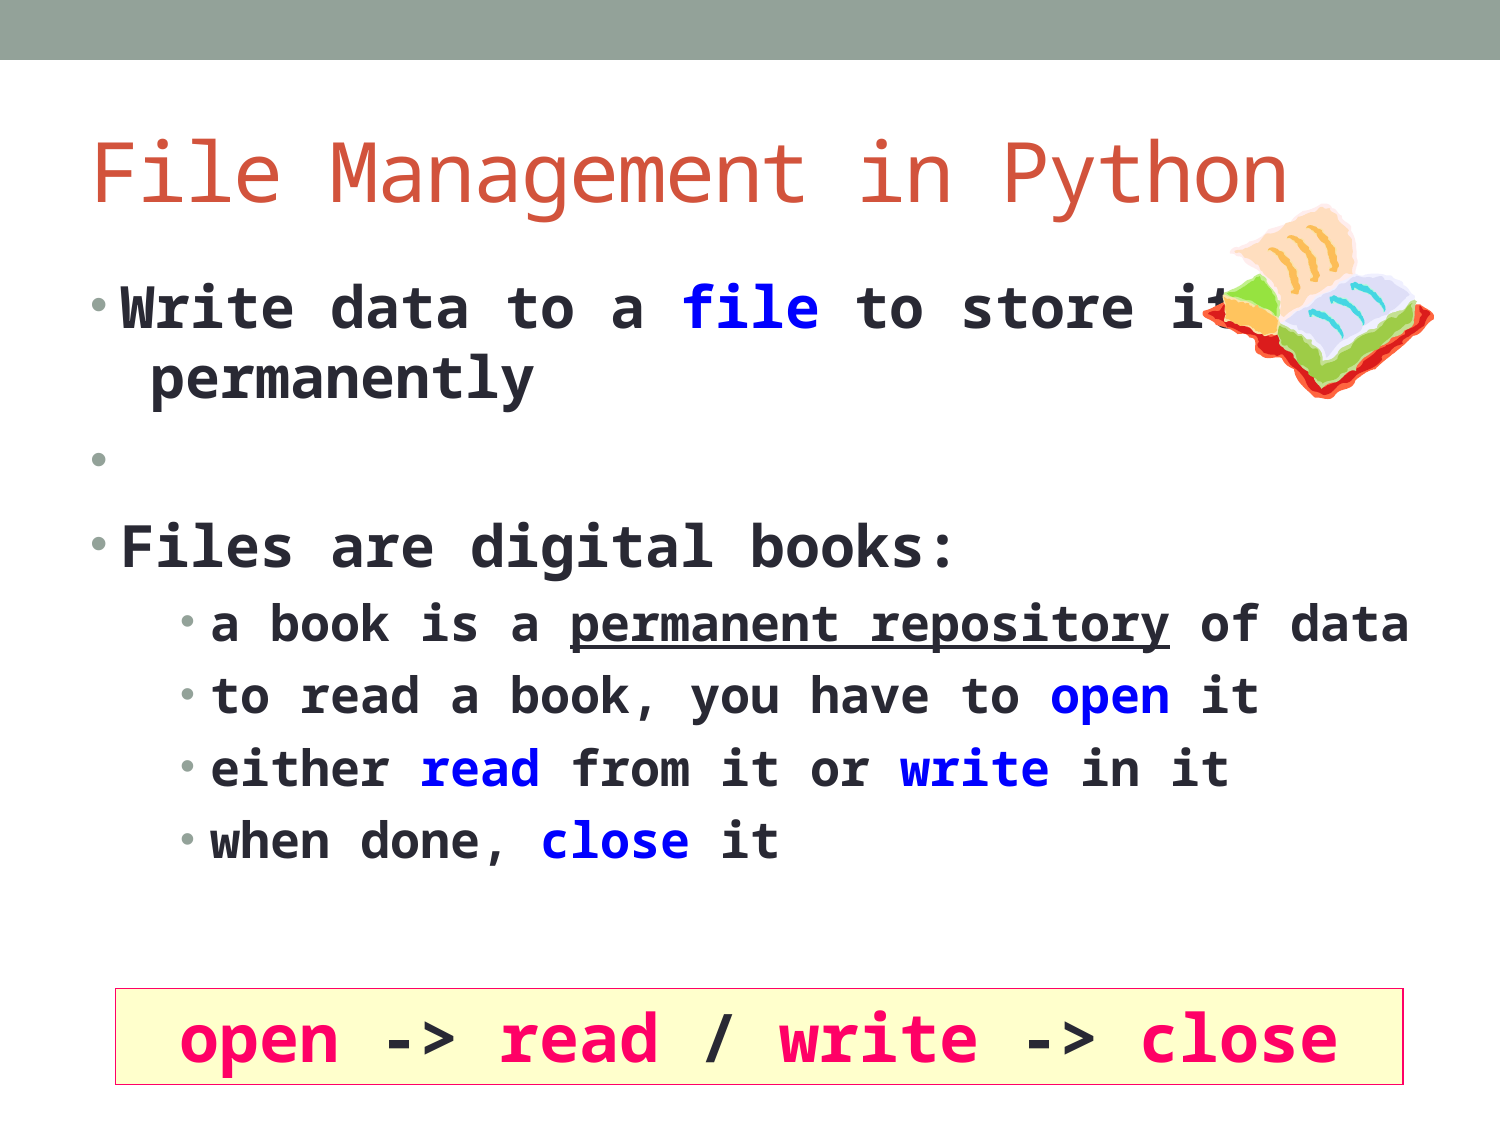

# File Management in Python
Write data to a file to store it permanently
Files are digital books:
a book is a permanent repository of data
to read a book, you have to open it
either read from it or write in it
when done, close it
open -> read / write -> close